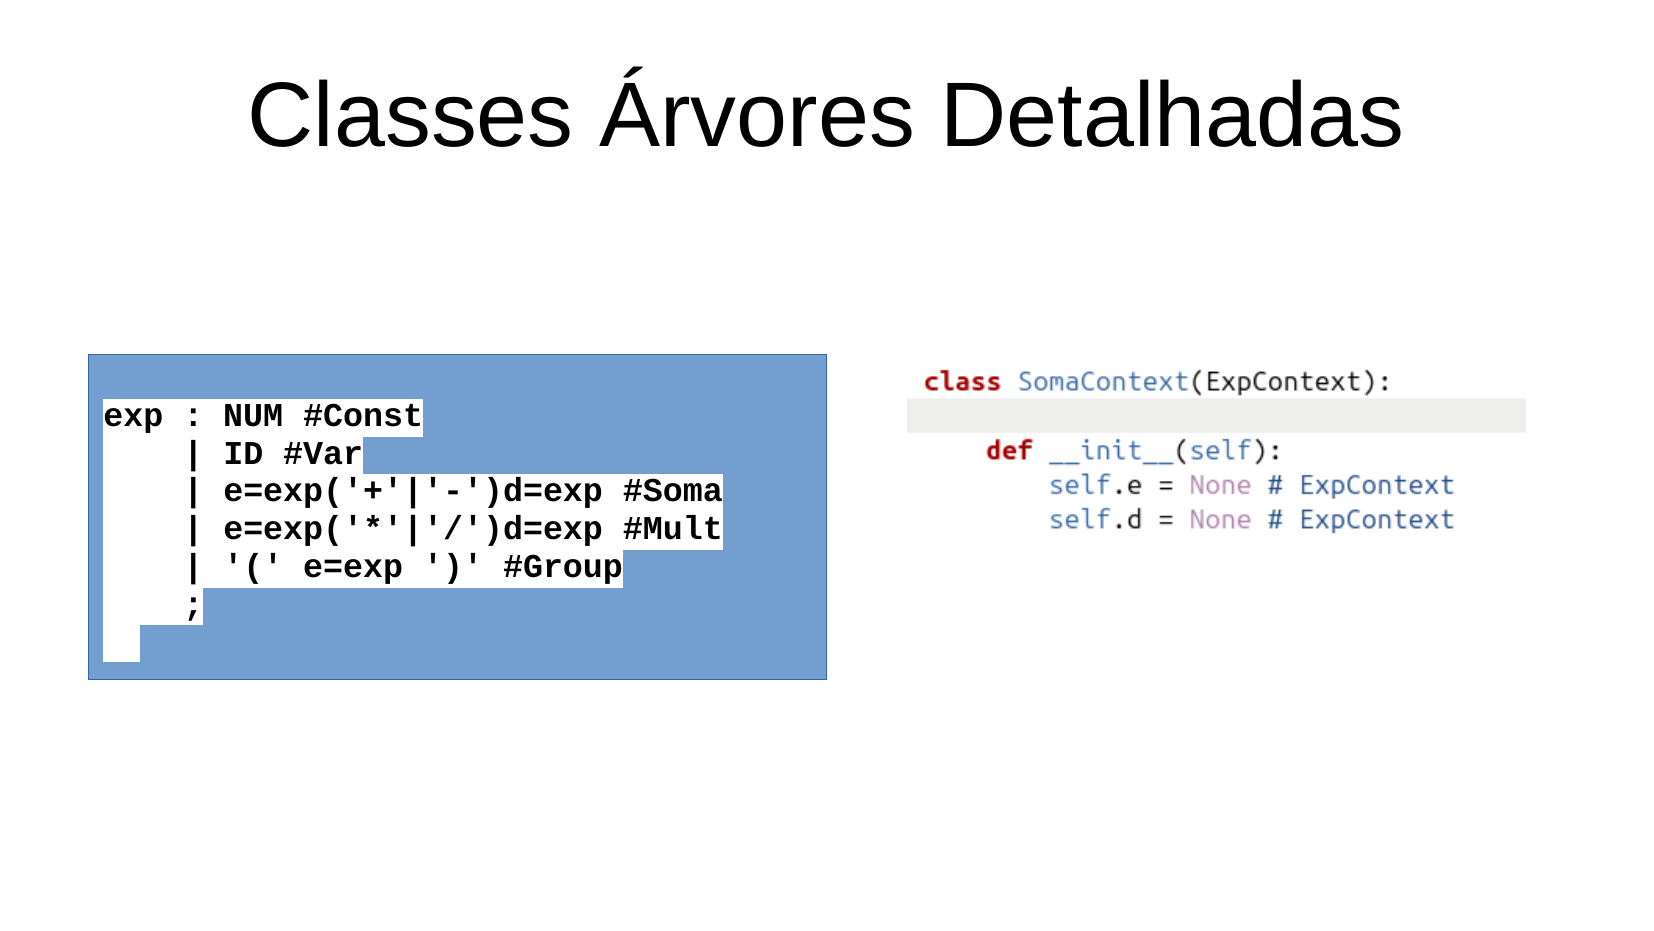

# Classes Árvores Detalhadas
exp : NUM #Const
 | ID #Var
 | e=exp('+'|'-')d=exp #Soma
 | e=exp('*'|'/')d=exp #Mult
 | '(' e=exp ')' #Group
 ;